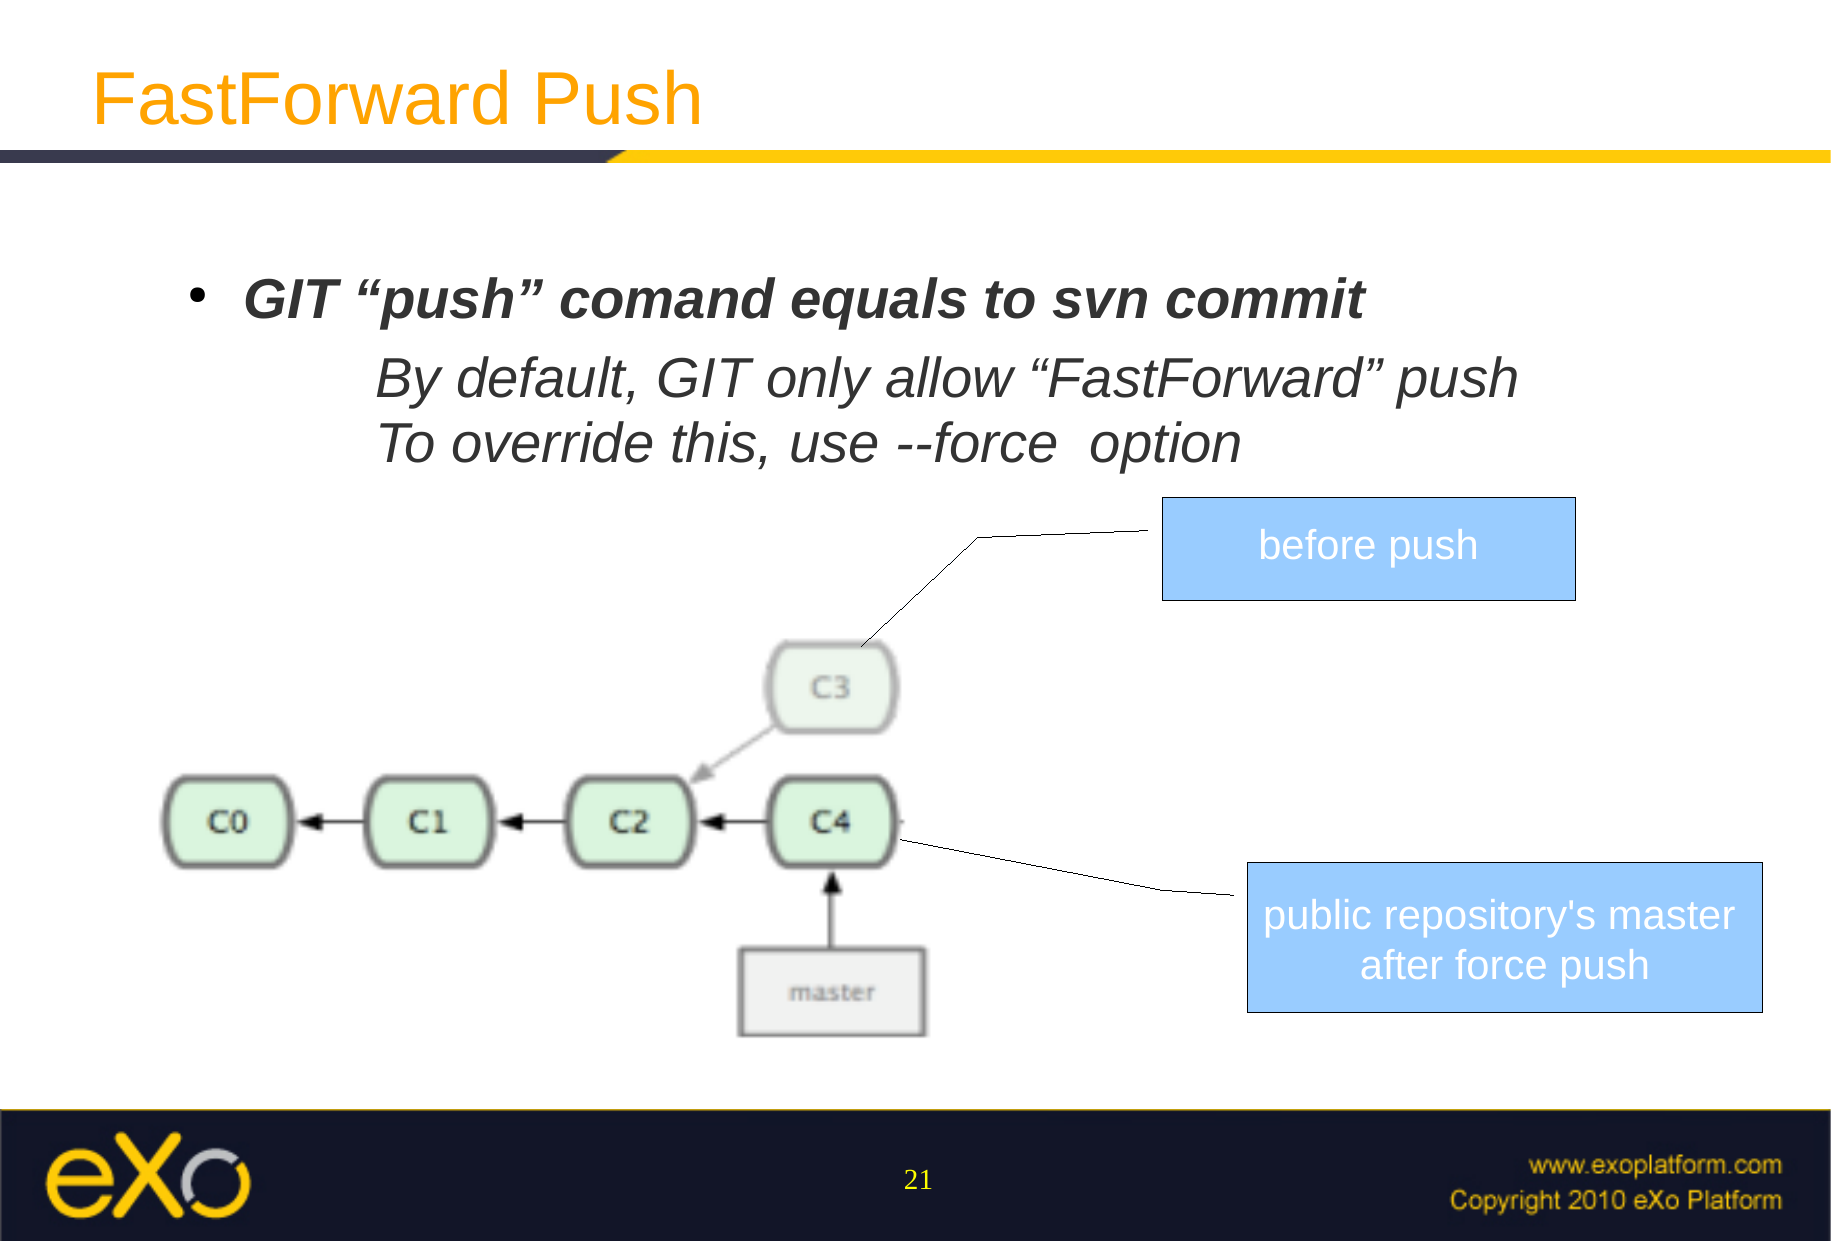

FastForward Push
# GIT “push” comand equals to svn commit
By default, GIT only allow “FastForward” push
To override this, use --force option
before push
public repository's master
after force push